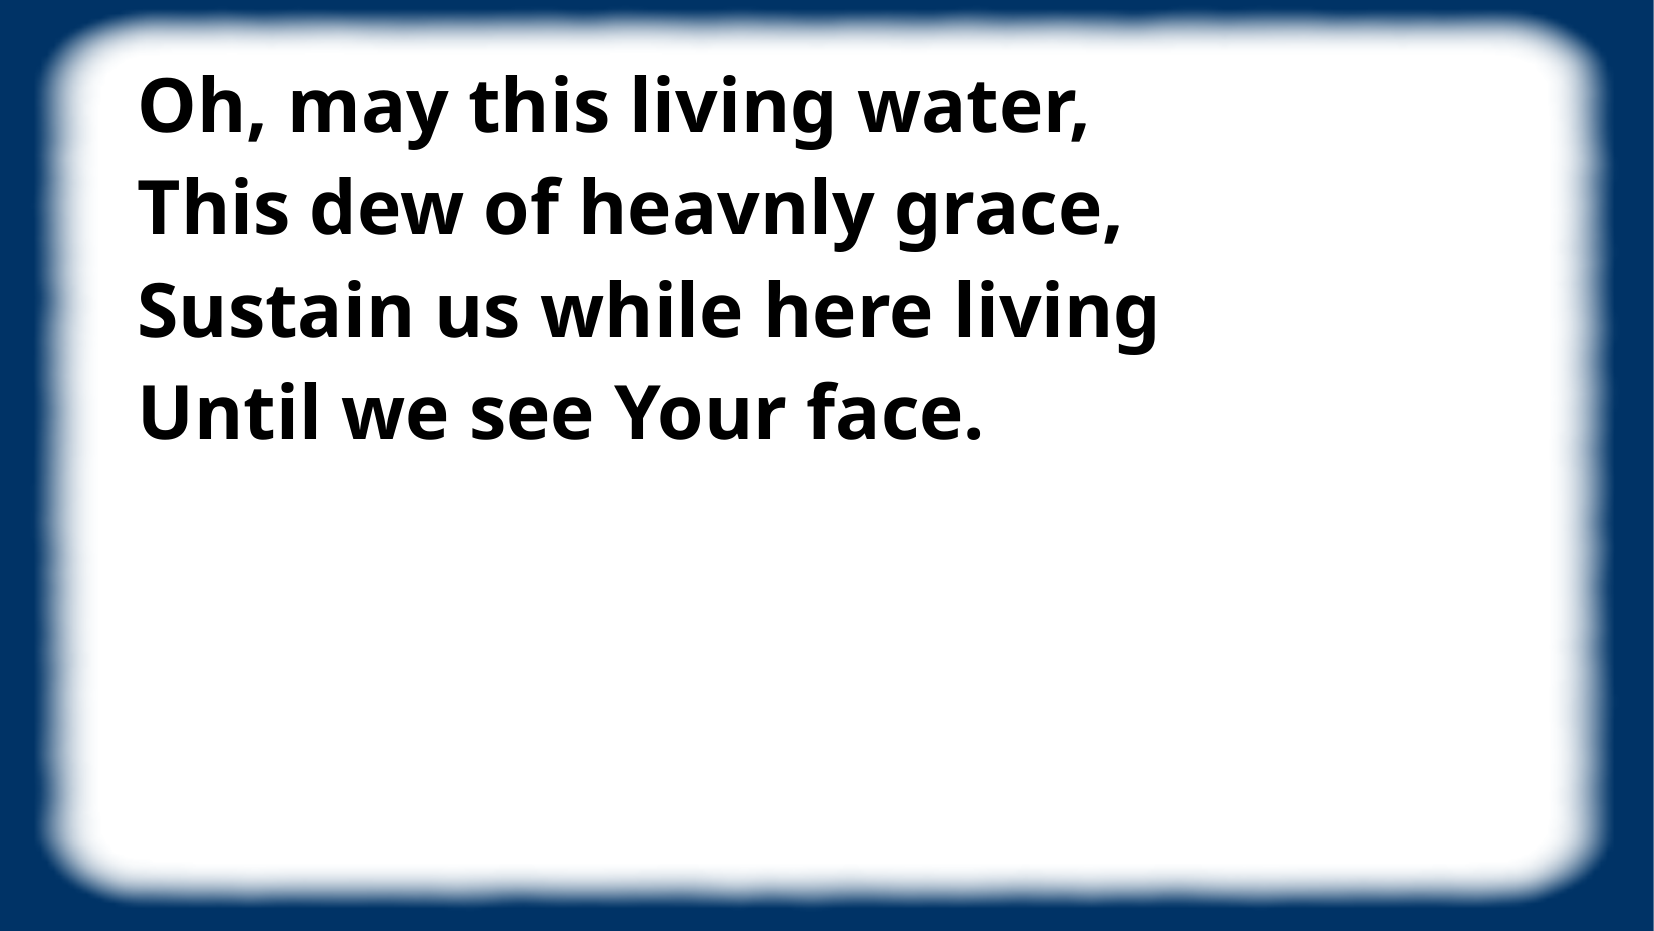

Oh, may this living water,
 This dew of heavnly grace,
 Sustain us while here living
 Until we see Your face.